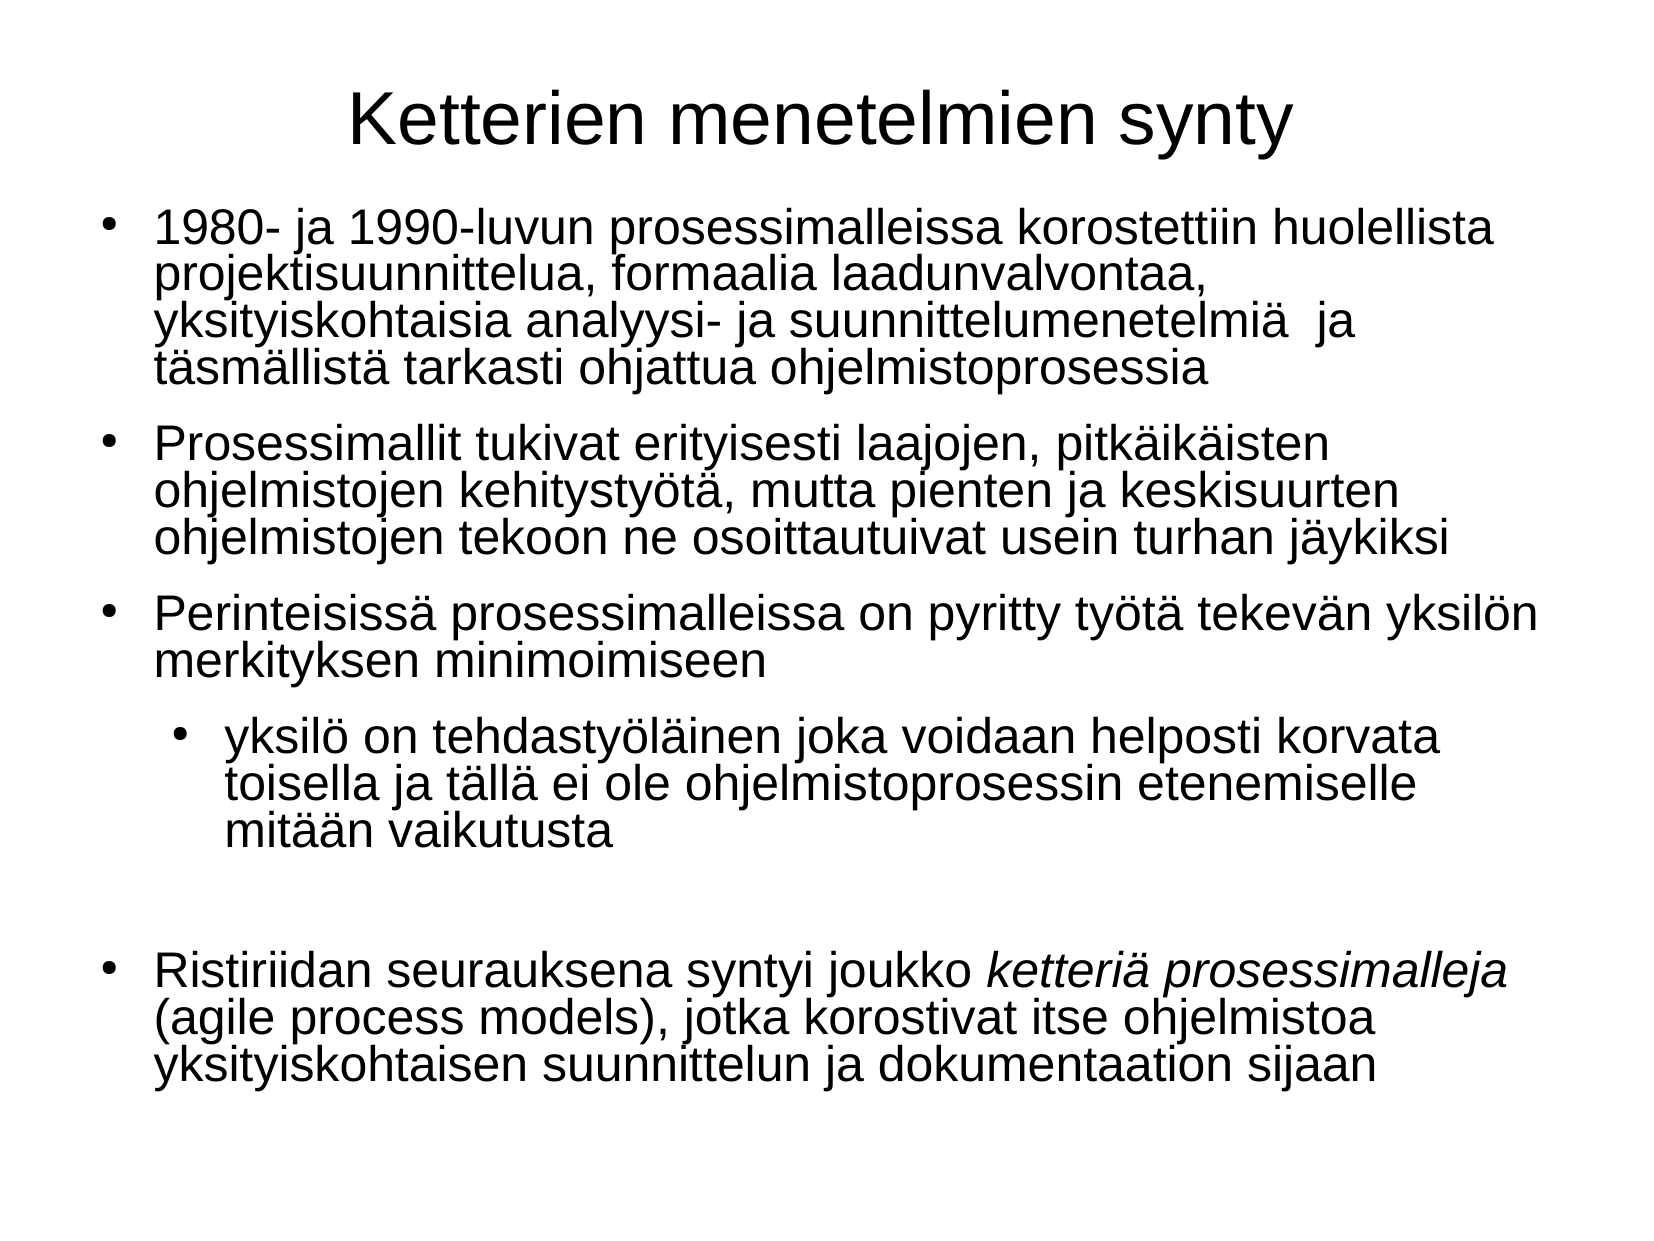

# Ketterien menetelmien synty
1980- ja 1990-luvun prosessimalleissa korostettiin huolellista projektisuunnittelua, formaalia laadunvalvontaa, yksityiskohtaisia analyysi- ja suunnittelumenetelmiä ja täsmällistä tarkasti ohjattua ohjelmistoprosessia
Prosessimallit tukivat erityisesti laajojen, pitkäikäisten ohjelmistojen kehitystyötä, mutta pienten ja keskisuurten ohjelmistojen tekoon ne osoittautuivat usein turhan jäykiksi
Perinteisissä prosessimalleissa on pyritty työtä tekevän yksilön merkityksen minimoimiseen
yksilö on tehdastyöläinen joka voidaan helposti korvata toisella ja tällä ei ole ohjelmistoprosessin etenemiselle mitään vaikutusta
Ristiriidan seurauksena syntyi joukko ketteriä prosessimalleja (agile process models), jotka korostivat itse ohjelmistoa yksityiskohtaisen suunnittelun ja dokumentaation sijaan